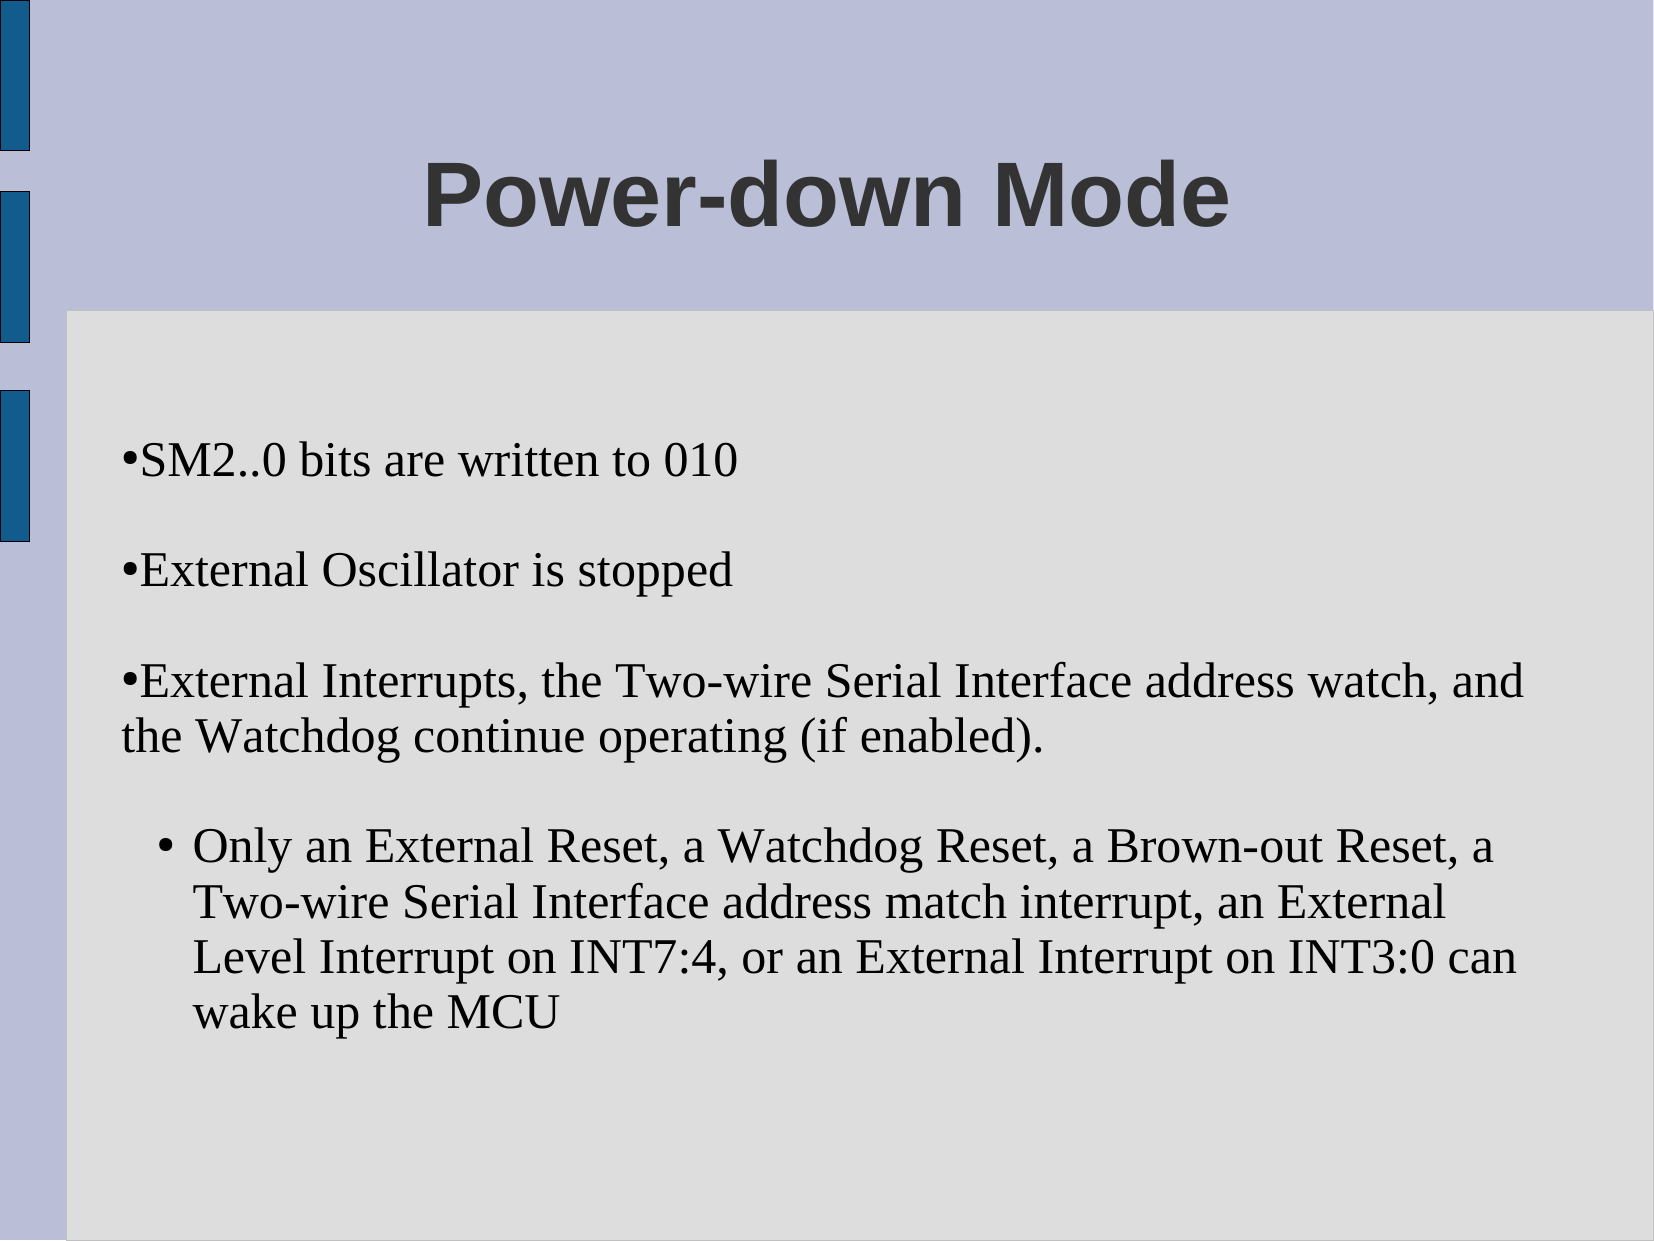

# Power-down Mode
SM2..0 bits are written to 010
External Oscillator is stopped
External Interrupts, the Two-wire Serial Interface address watch, and the Watchdog continue operating (if enabled).
Only an External Reset, a Watchdog Reset, a Brown-out Reset, a Two-wire Serial Interface address match interrupt, an External Level Interrupt on INT7:4, or an External Interrupt on INT3:0 can wake up the MCU